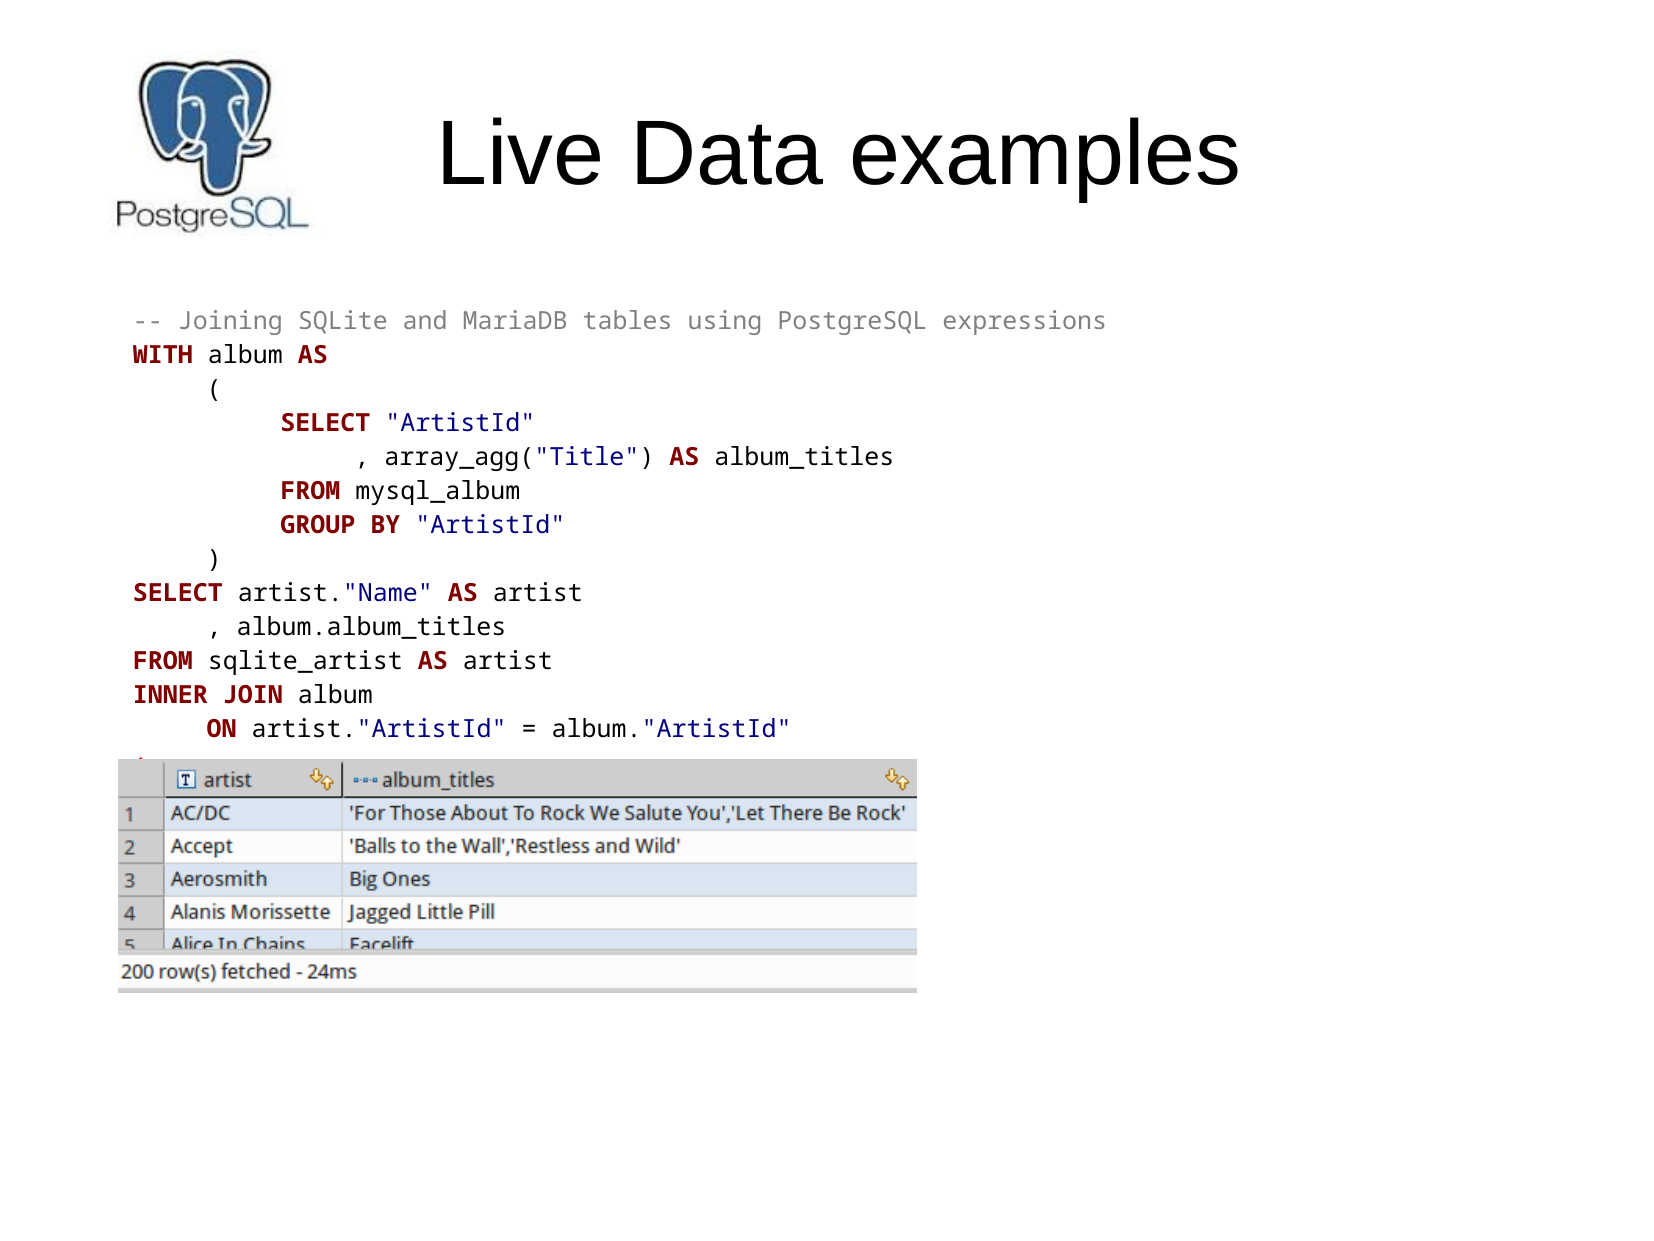

# Live Data examples
-- Joining SQLite and MariaDB tables using PostgreSQL expressions
WITH album AS
	(
		SELECT "ArtistId"
			, array_agg("Title") AS album_titles
		FROM mysql_album
		GROUP BY "ArtistId"
	)
SELECT artist."Name" AS artist
	, album.album_titles
FROM sqlite_artist AS artist
INNER JOIN album
	ON artist."ArtistId" = album."ArtistId"
;